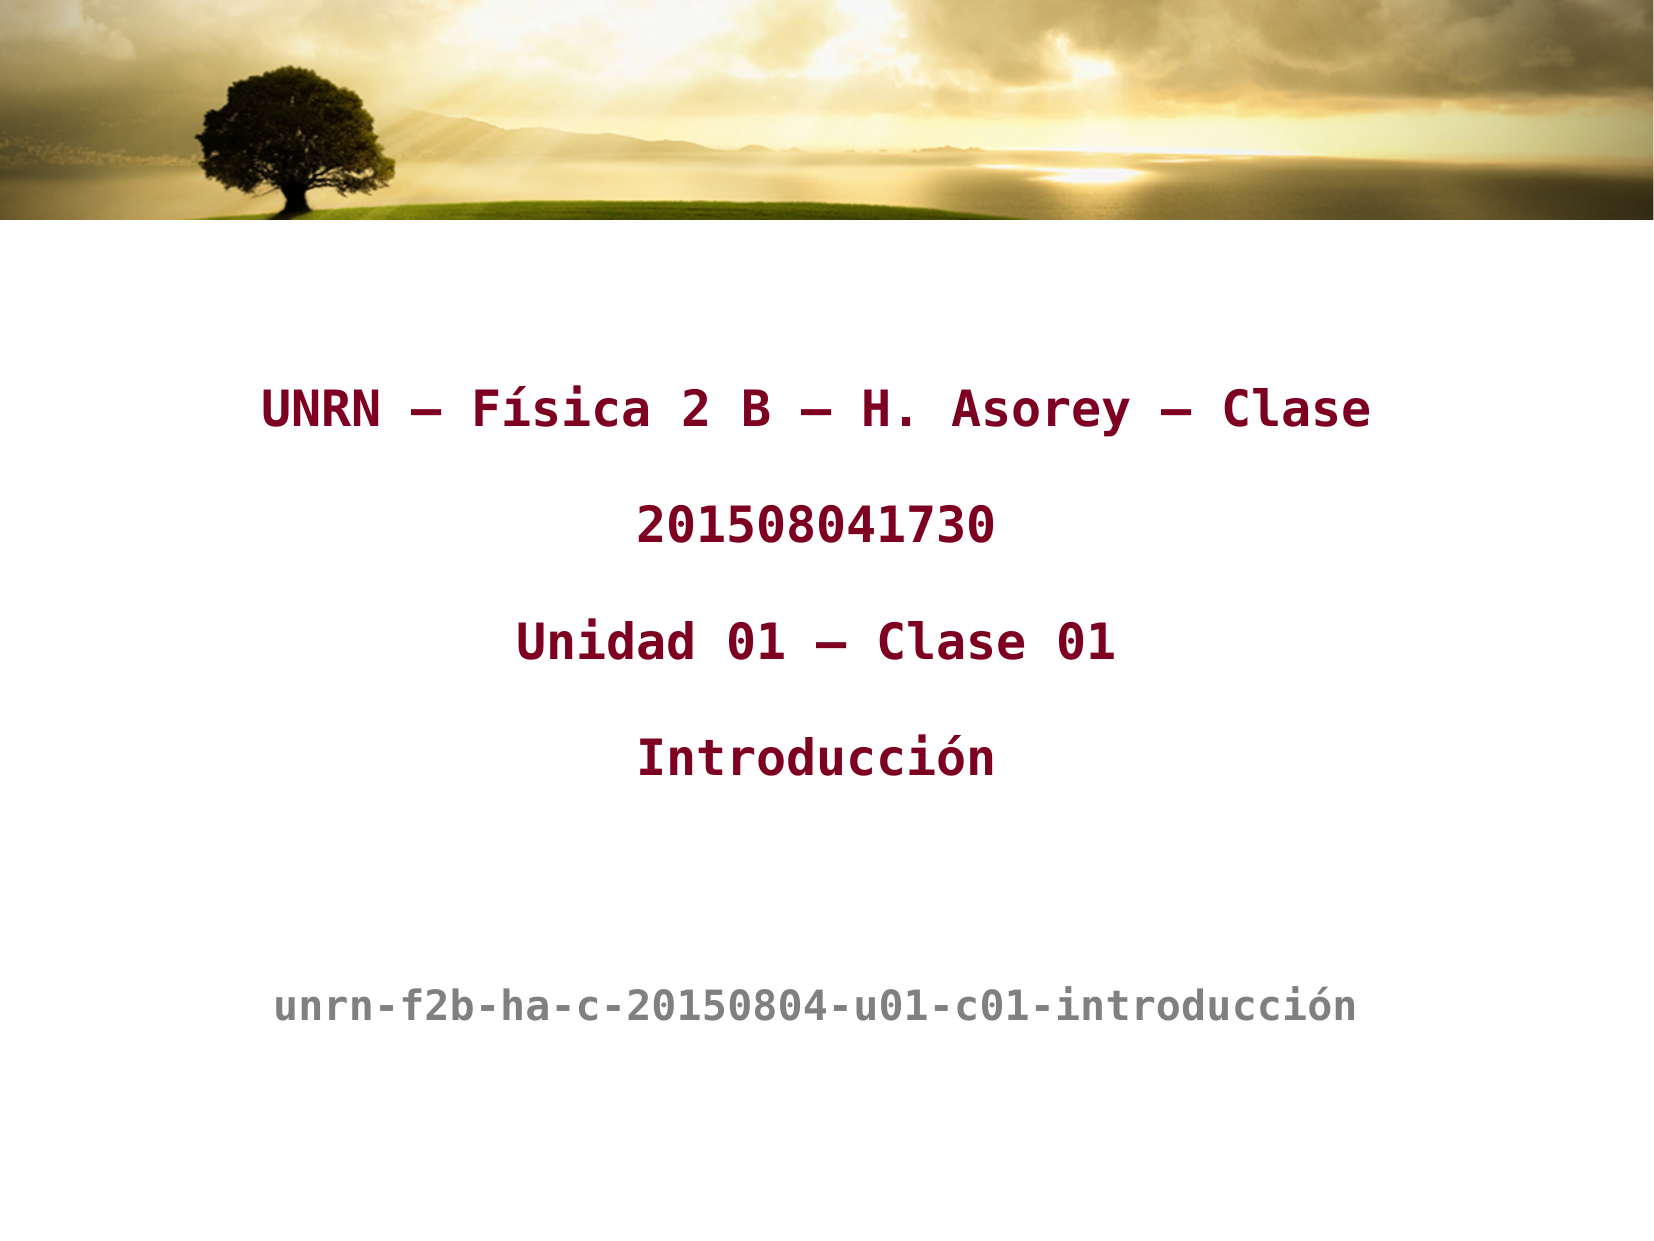

# UNRN – Física 2 B – H. Asorey – Clase
201508041730
Unidad 01 – Clase 01
Introducción
unrn-f2b-ha-c-20150804-u01-c01-introducción